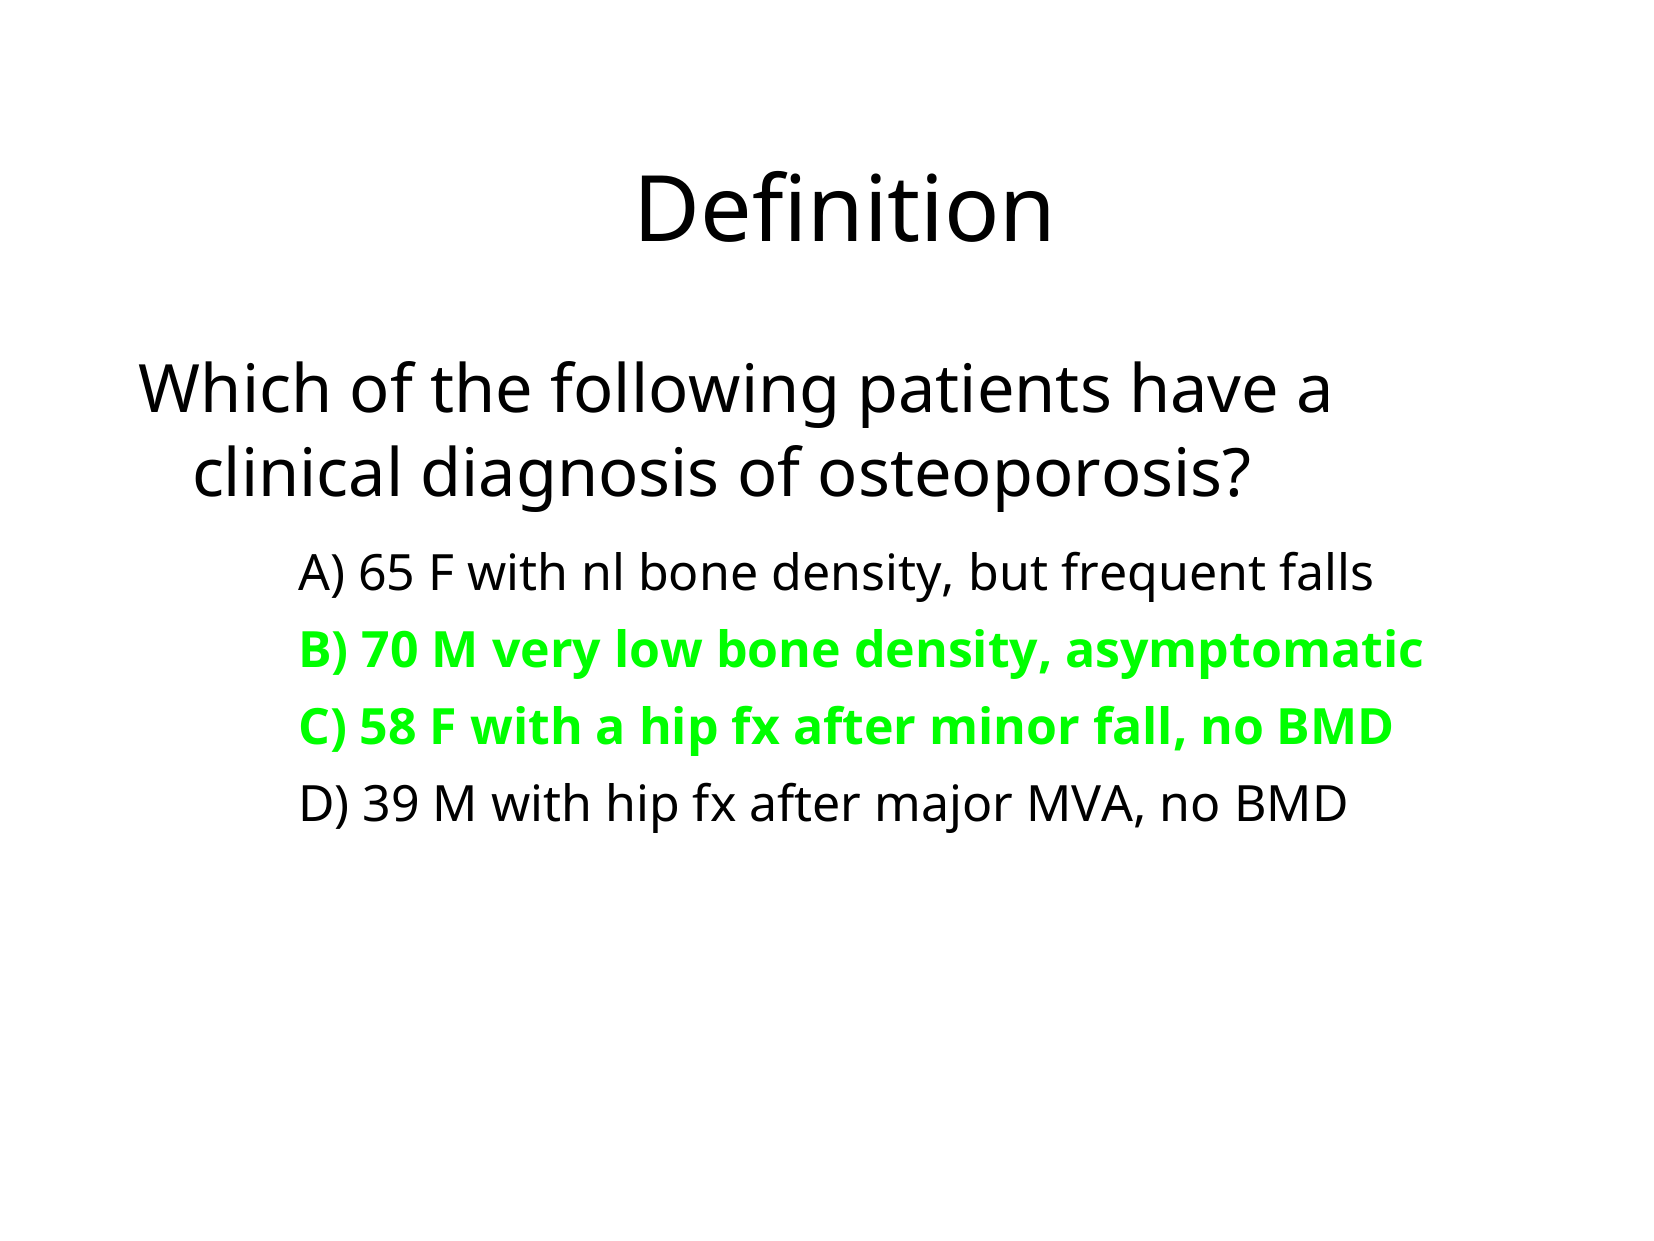

# Definition
Which of the following patients have a clinical diagnosis of osteoporosis?
A) 65 F with nl bone density, but frequent falls
B) 70 M very low bone density, asymptomatic
C) 58 F with a hip fx after minor fall, no BMD
D) 39 M with hip fx after major MVA, no BMD